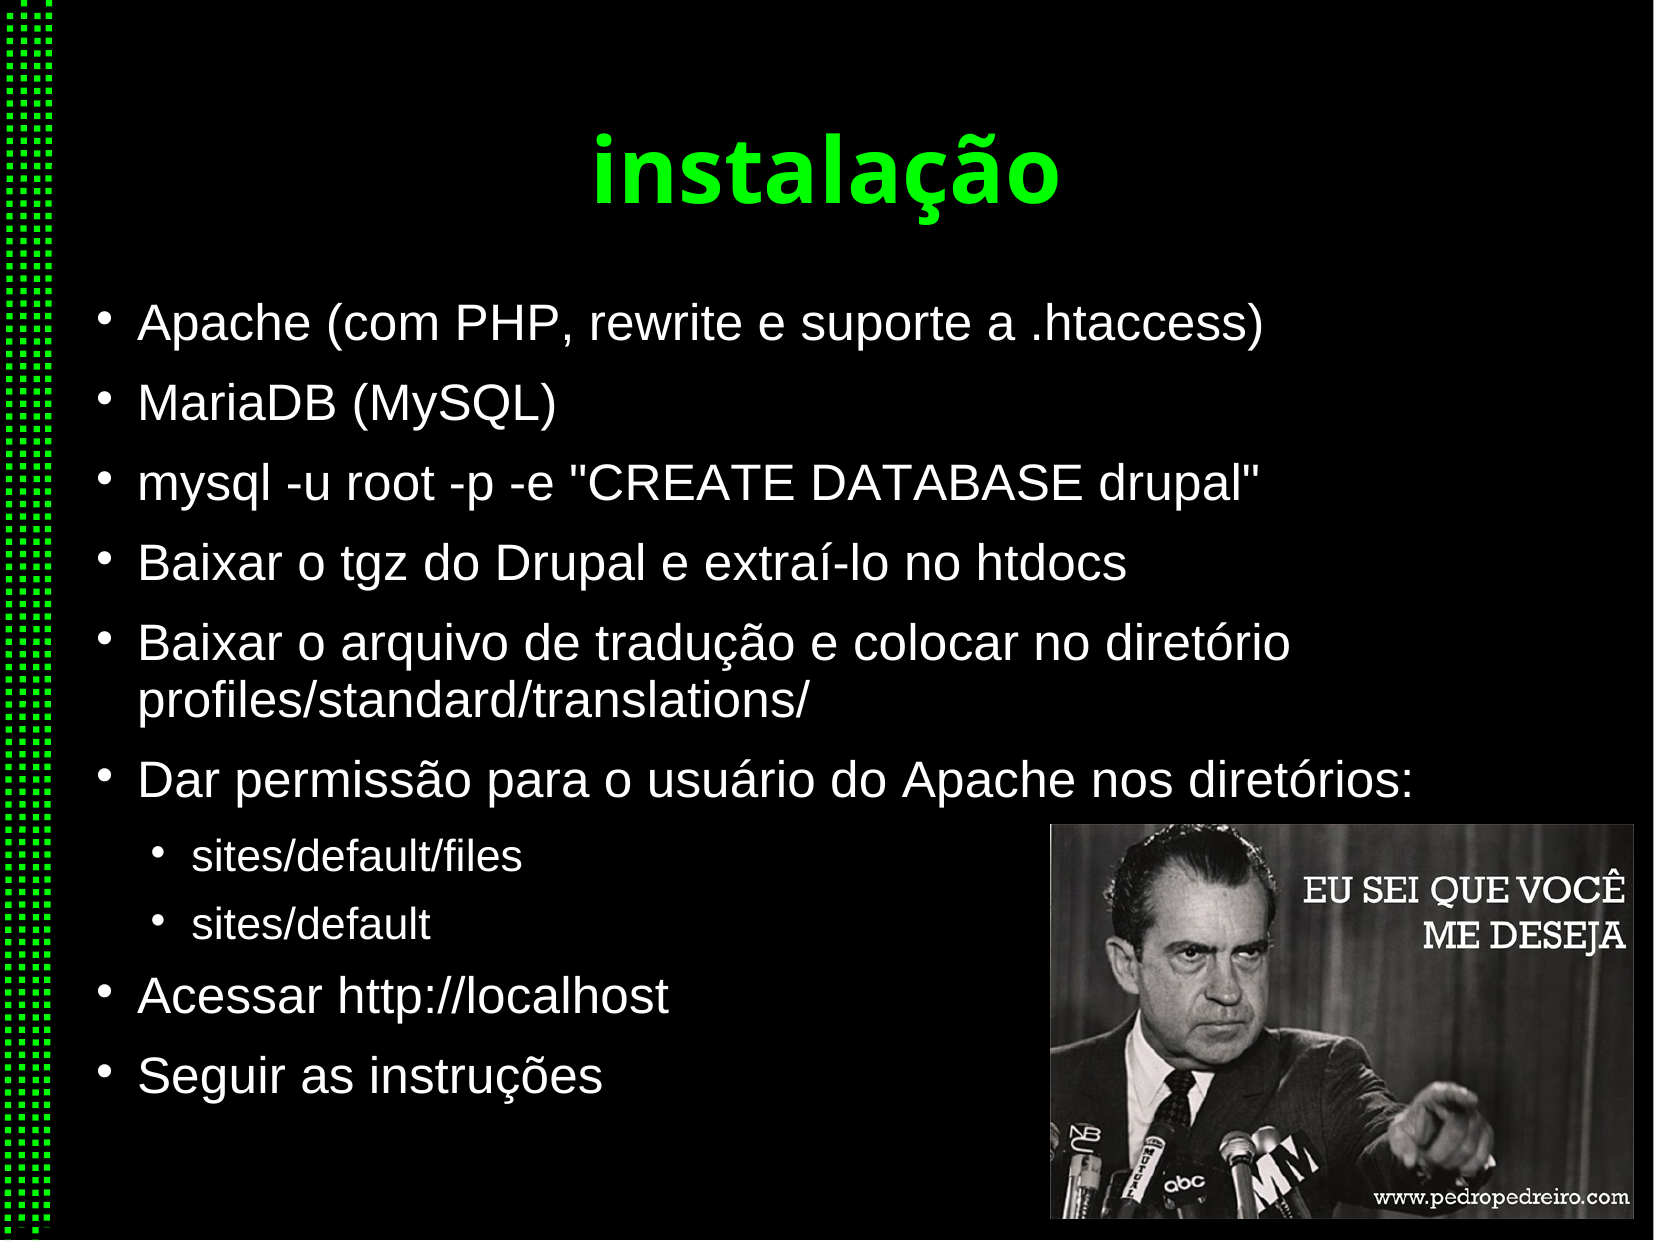

# instalação
Apache (com PHP, rewrite e suporte a .htaccess)
MariaDB (MySQL)
mysql -u root -p -e "CREATE DATABASE drupal"
Baixar o tgz do Drupal e extraí-lo no htdocs
Baixar o arquivo de tradução e colocar no diretório profiles/standard/translations/
Dar permissão para o usuário do Apache nos diretórios:
sites/default/files
sites/default
Acessar http://localhost
Seguir as instruções